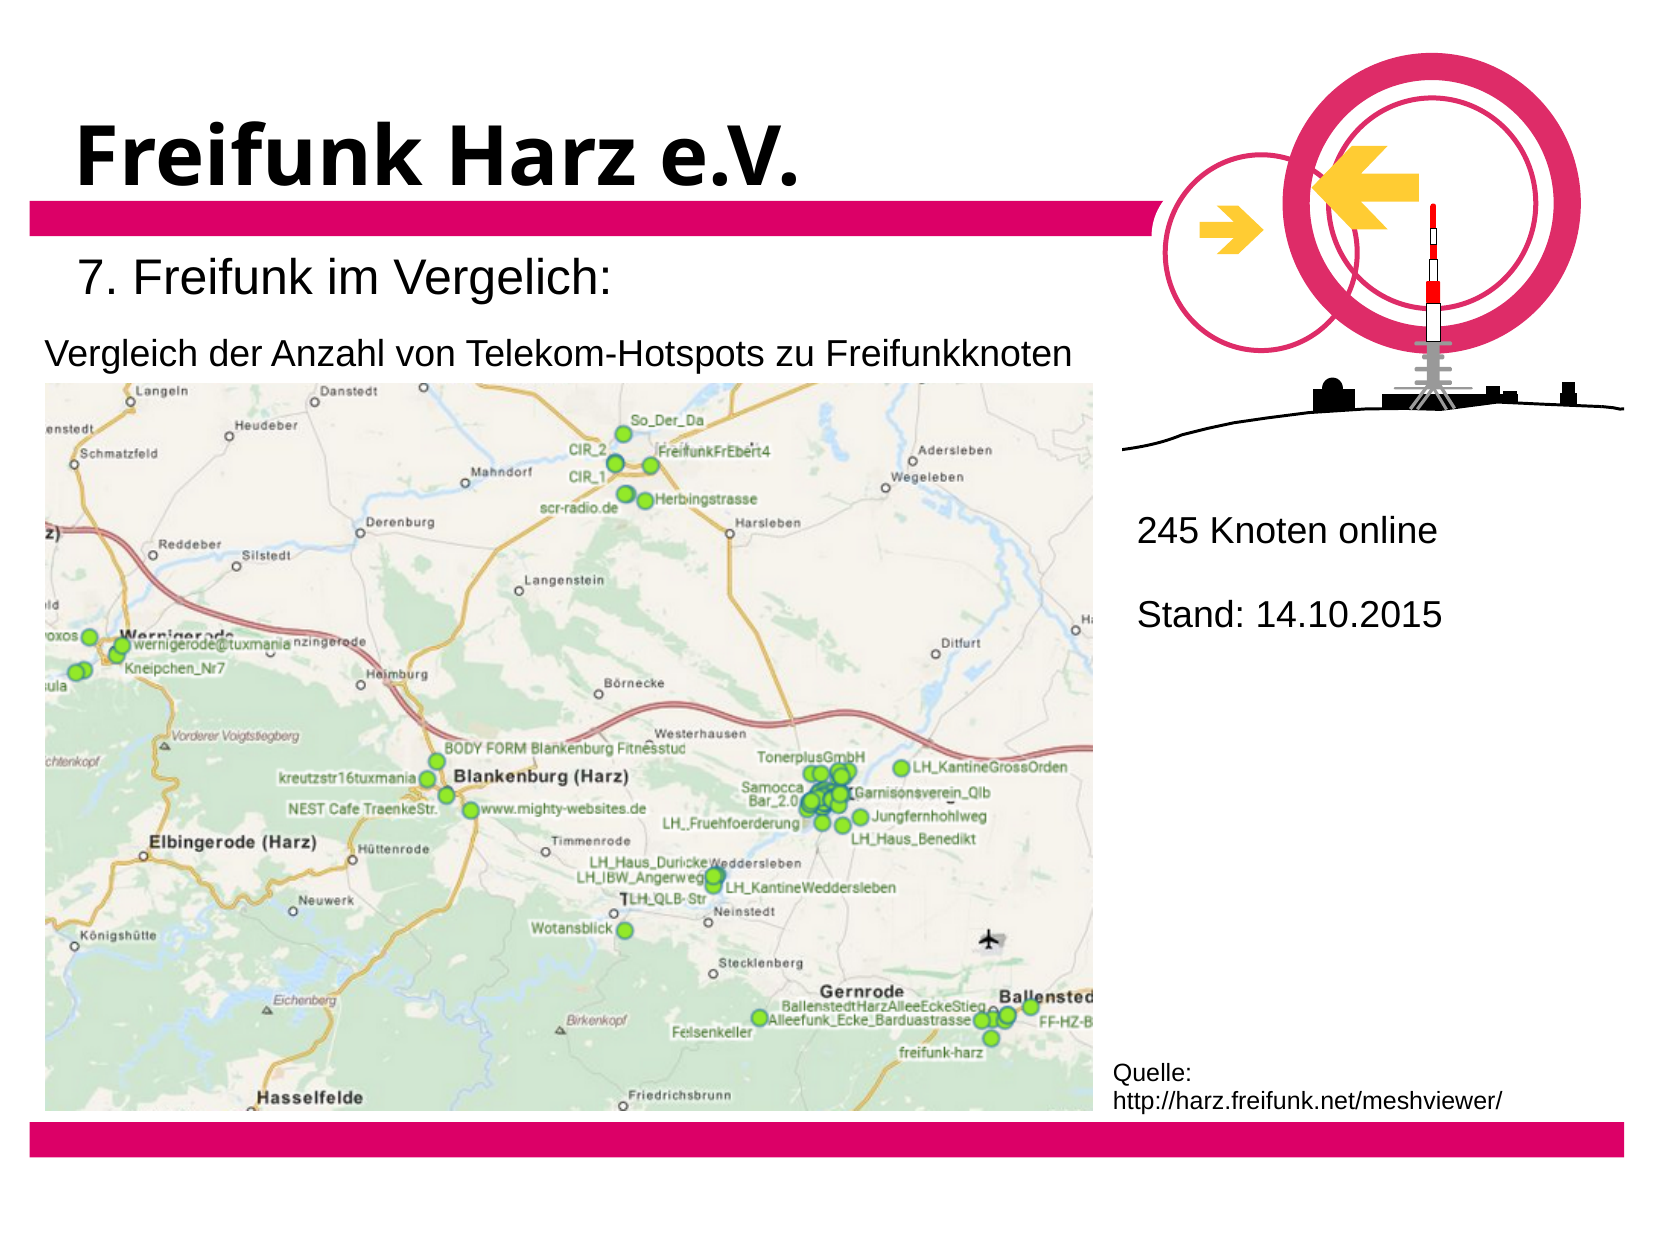

# 7. Freifunk im Vergelich:
Vergleich der Anzahl von Telekom-Hotspots zu Freifunkknoten
245 Knoten online
Stand: 14.10.2015
Quelle:
http://harz.freifunk.net/meshviewer/